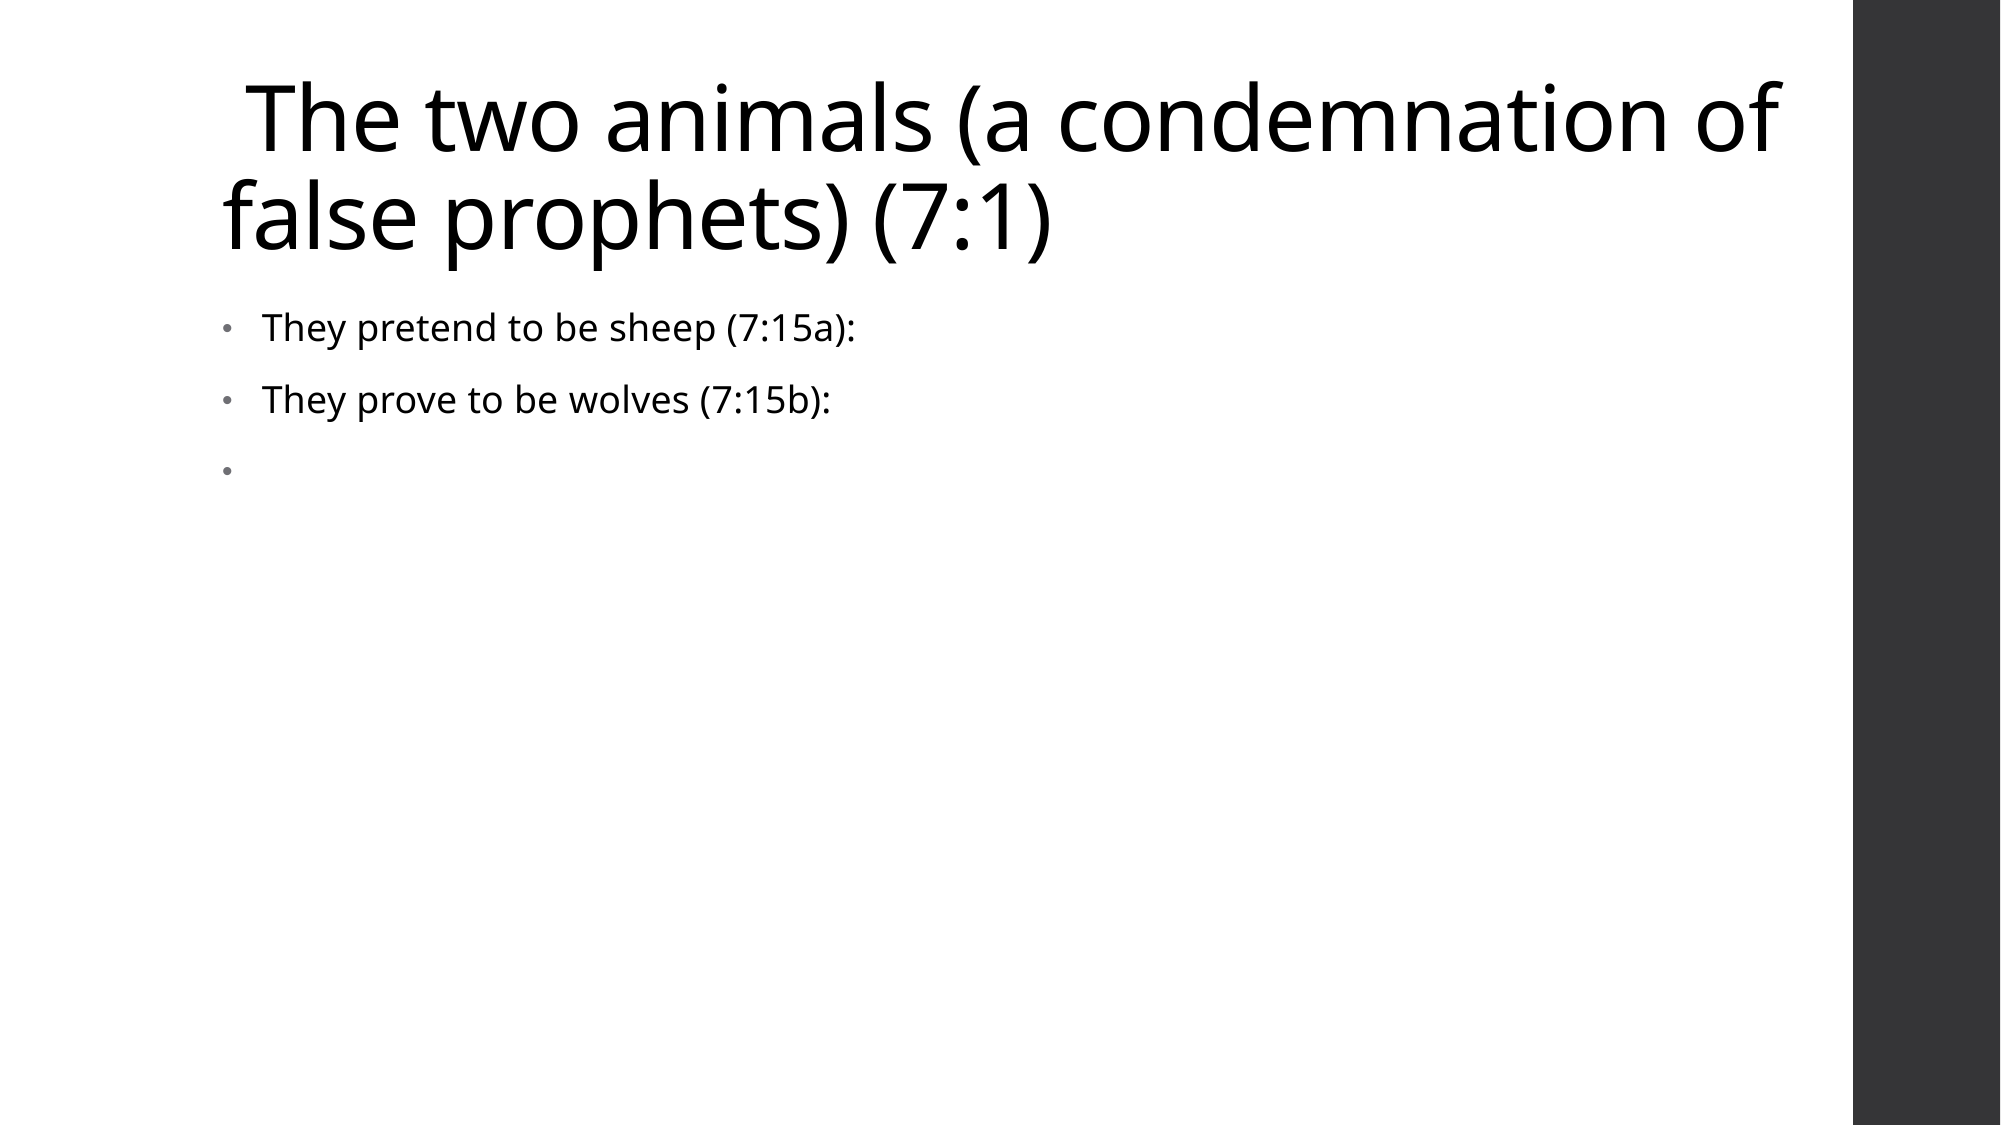

# The two animals (a condemnation of false prophets) (7:1)
 They pretend to be sheep (7:15a):
 They prove to be wolves (7:15b):